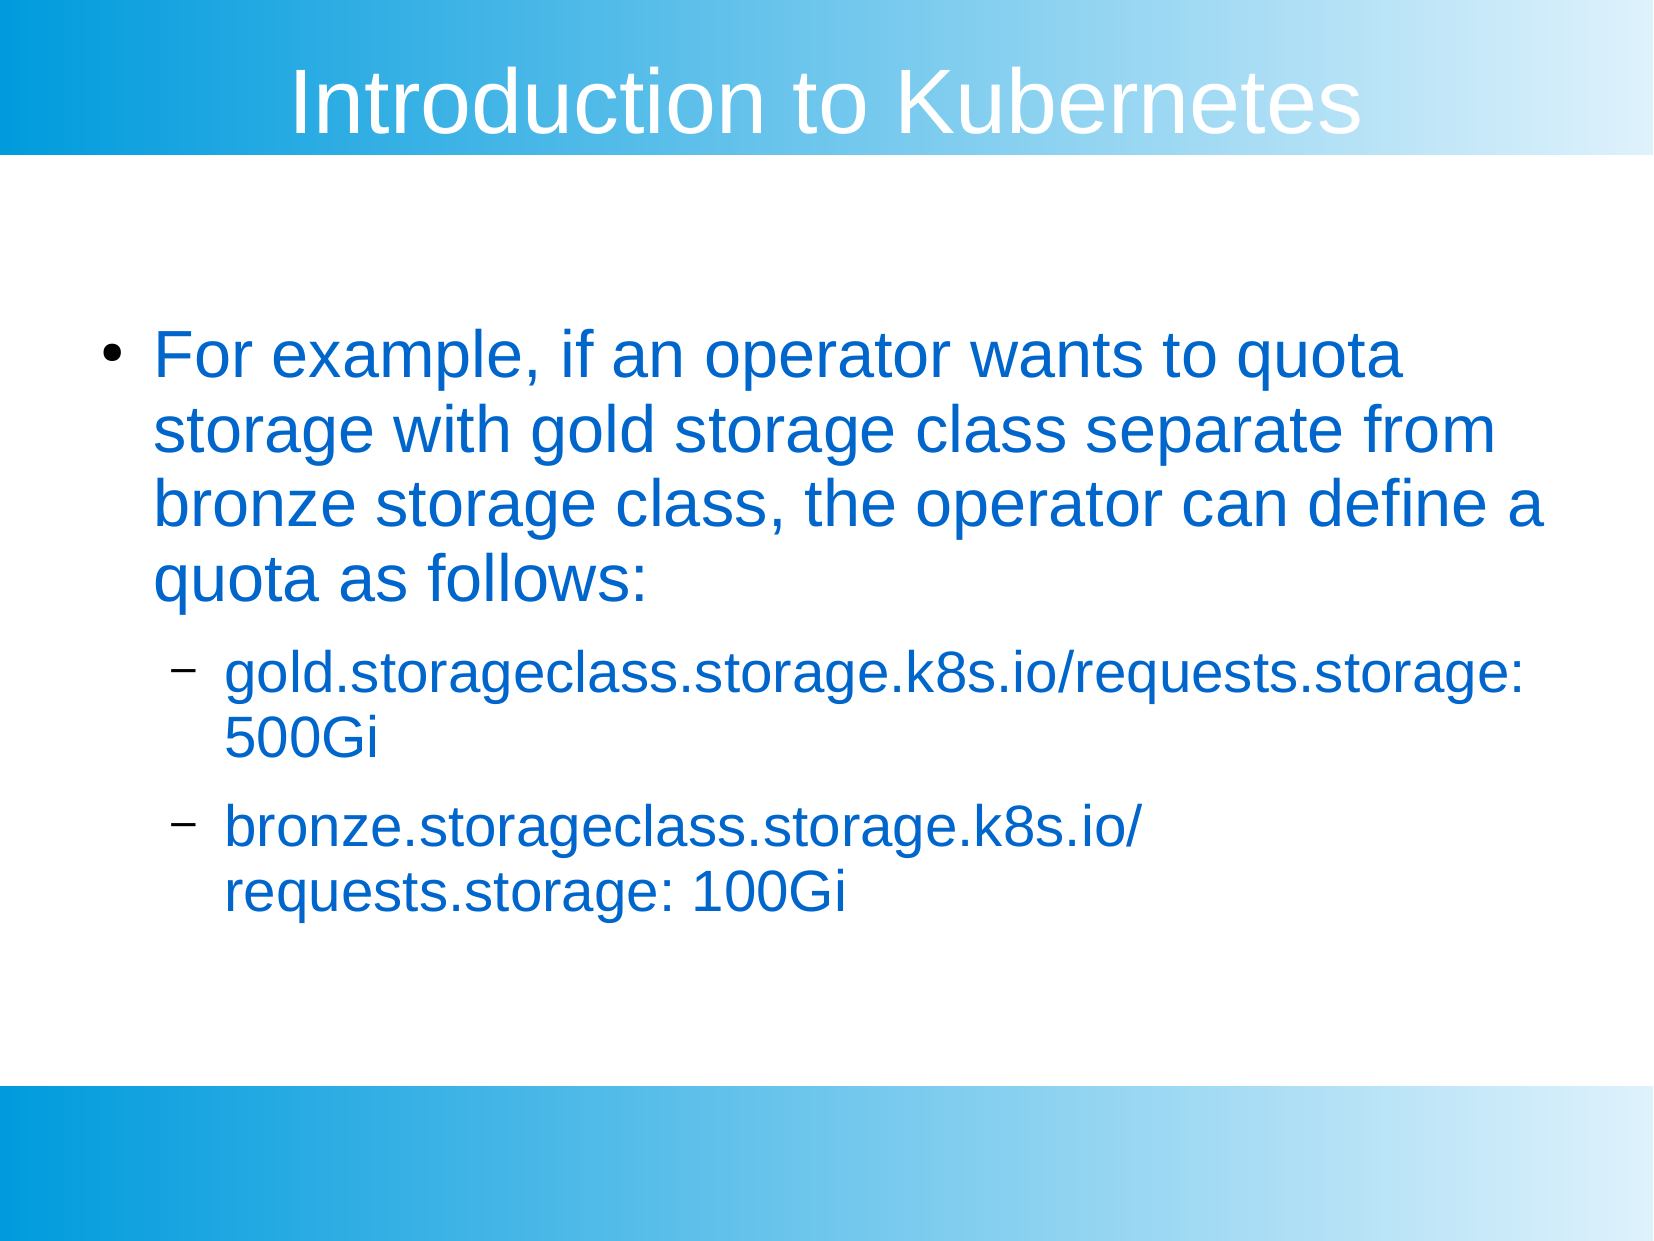

# Introduction to Kubernetes
For example, if an operator wants to quota storage with gold storage class separate from bronze storage class, the operator can define a quota as follows:
gold.storageclass.storage.k8s.io/requests.storage: 500Gi
bronze.storageclass.storage.k8s.io/requests.storage: 100Gi